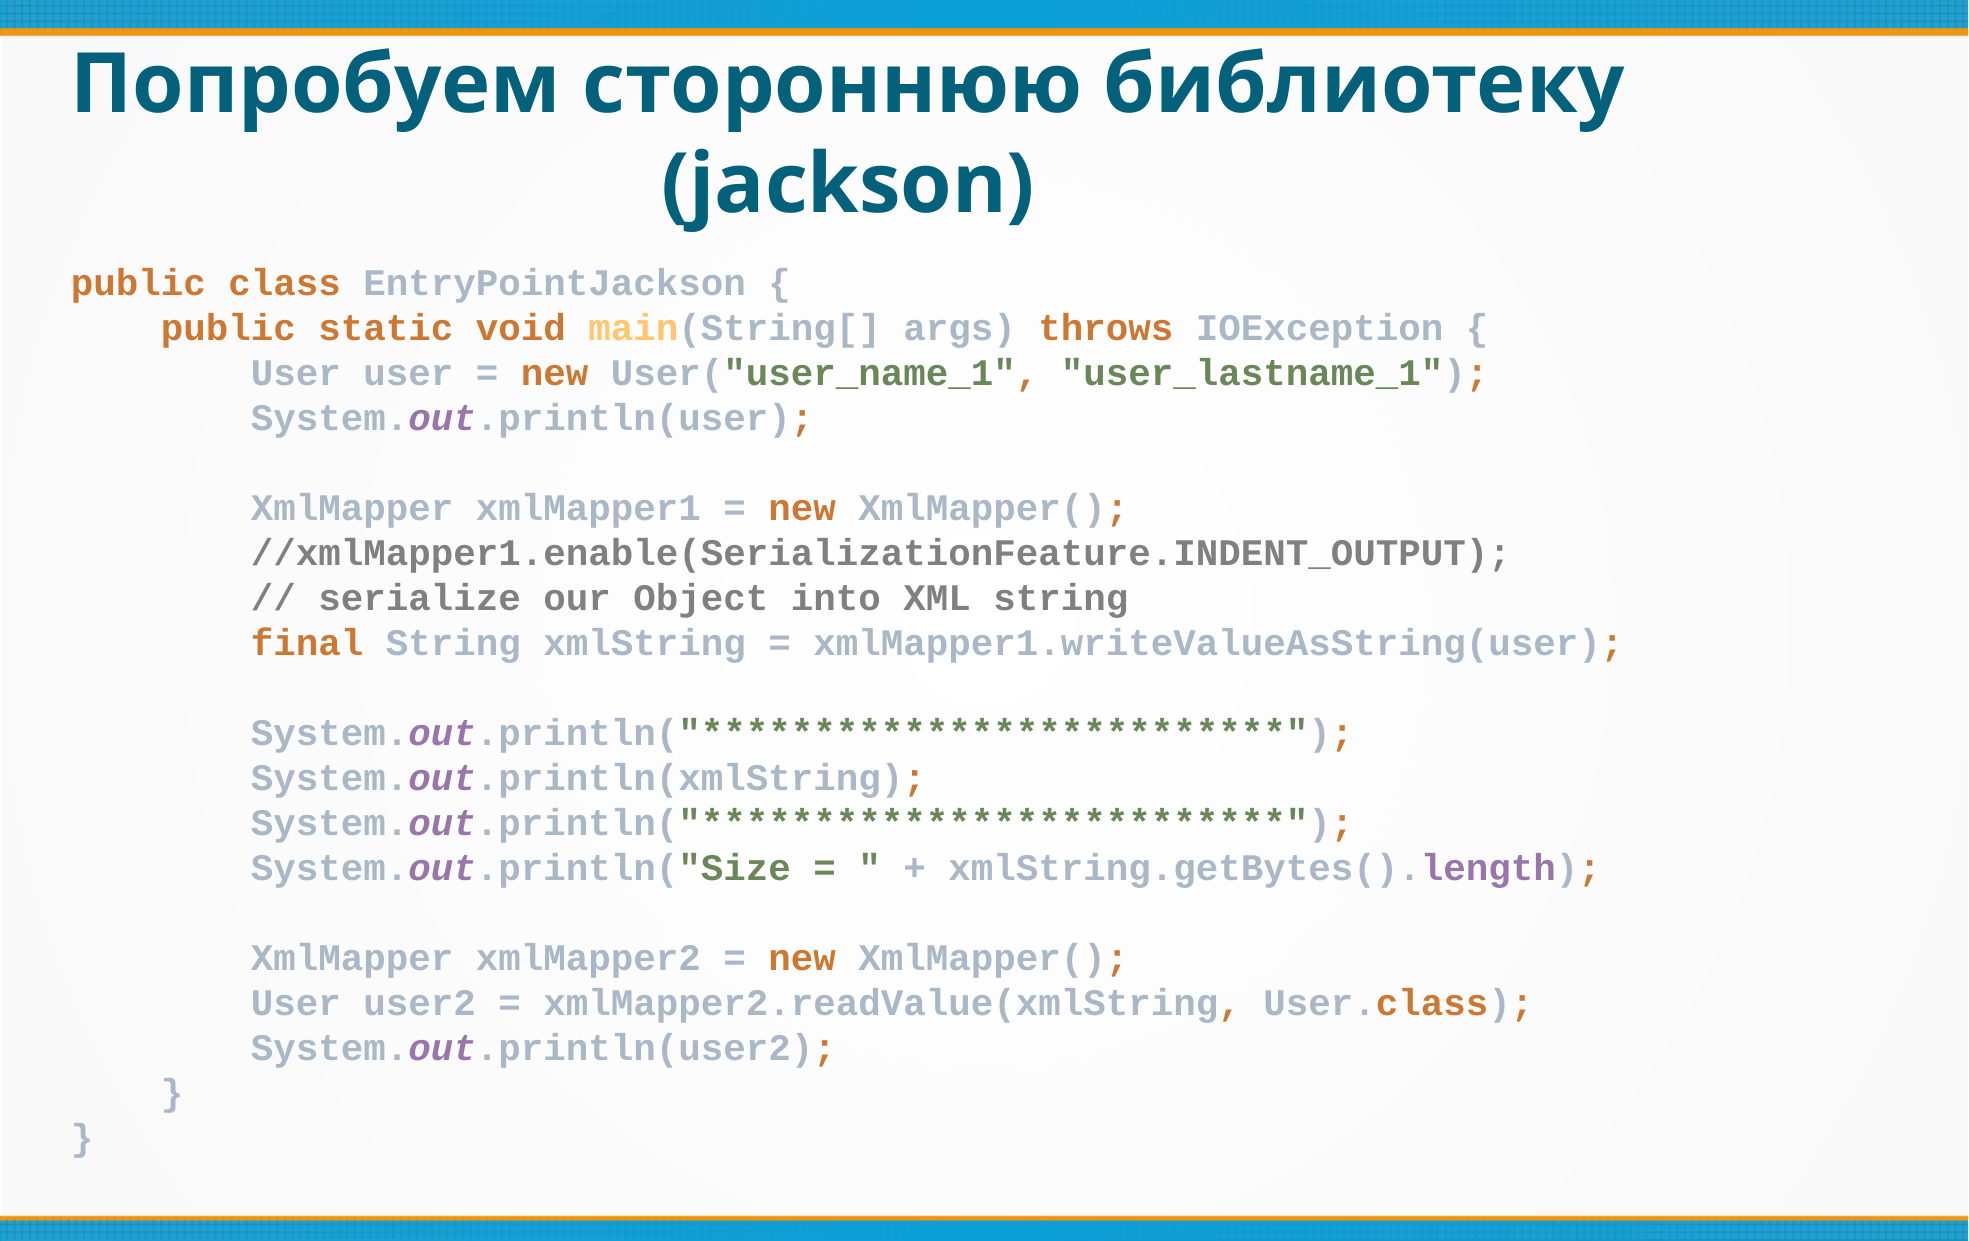

# Попробуем стороннюю библиотеку (jackson)
public class EntryPointJackson {
 public static void main(String[] args) throws IOException {
 User user = new User("user_name_1", "user_lastname_1");
 System.out.println(user);
 XmlMapper xmlMapper1 = new XmlMapper();
 //xmlMapper1.enable(SerializationFeature.INDENT_OUTPUT);
 // serialize our Object into XML string
 final String xmlString = xmlMapper1.writeValueAsString(user);
 System.out.println("**************************");
 System.out.println(xmlString);
 System.out.println("**************************");
 System.out.println("Size = " + xmlString.getBytes().length);
 XmlMapper xmlMapper2 = new XmlMapper();
 User user2 = xmlMapper2.readValue(xmlString, User.class);
 System.out.println(user2);
 }
}